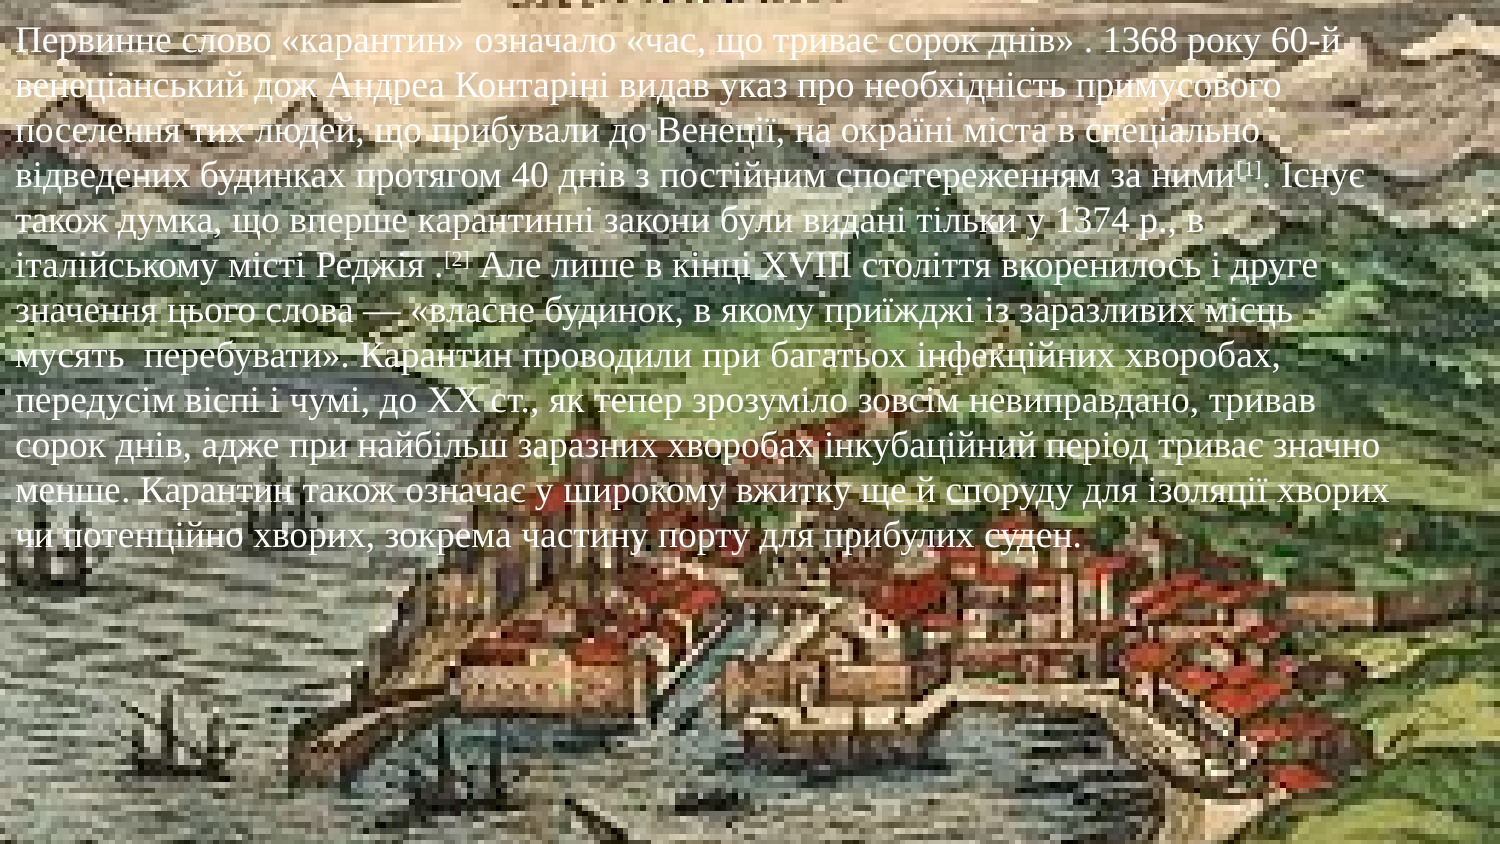

Первинне слово «карантин» означало «час, що триває сорок днів» . 1368 року 60-й венеціанський дож Андреа Контаріні видав указ про необхідність примусового поселення тих людей, що прибували до Венеції, на окраїні міста в спеціально відведених будинках протягом 40 днів з постійним спостереженням за ними[1]. Існує також думка, що вперше карантинні закони були видані тільки у 1374 р., в італійському місті Реджія .[2] Але лише в кінці XVIII століття вкоренилось і друге значення цього слова — «власне будинок, в якому приїжджі із заразливих місць мусять перебувати». Карантин проводили при багатьох інфекційних хворобах, передусім віспі і чумі, до XX ст., як тепер зрозуміло зовсім невиправдано, тривав сорок днів, адже при найбільш заразних хворобах інкубаційний період триває значно менше. Карантин також означає у широкому вжитку ще й споруду для ізоляції хворих чи потенційно хворих, зокрема частину порту для прибулих суден.